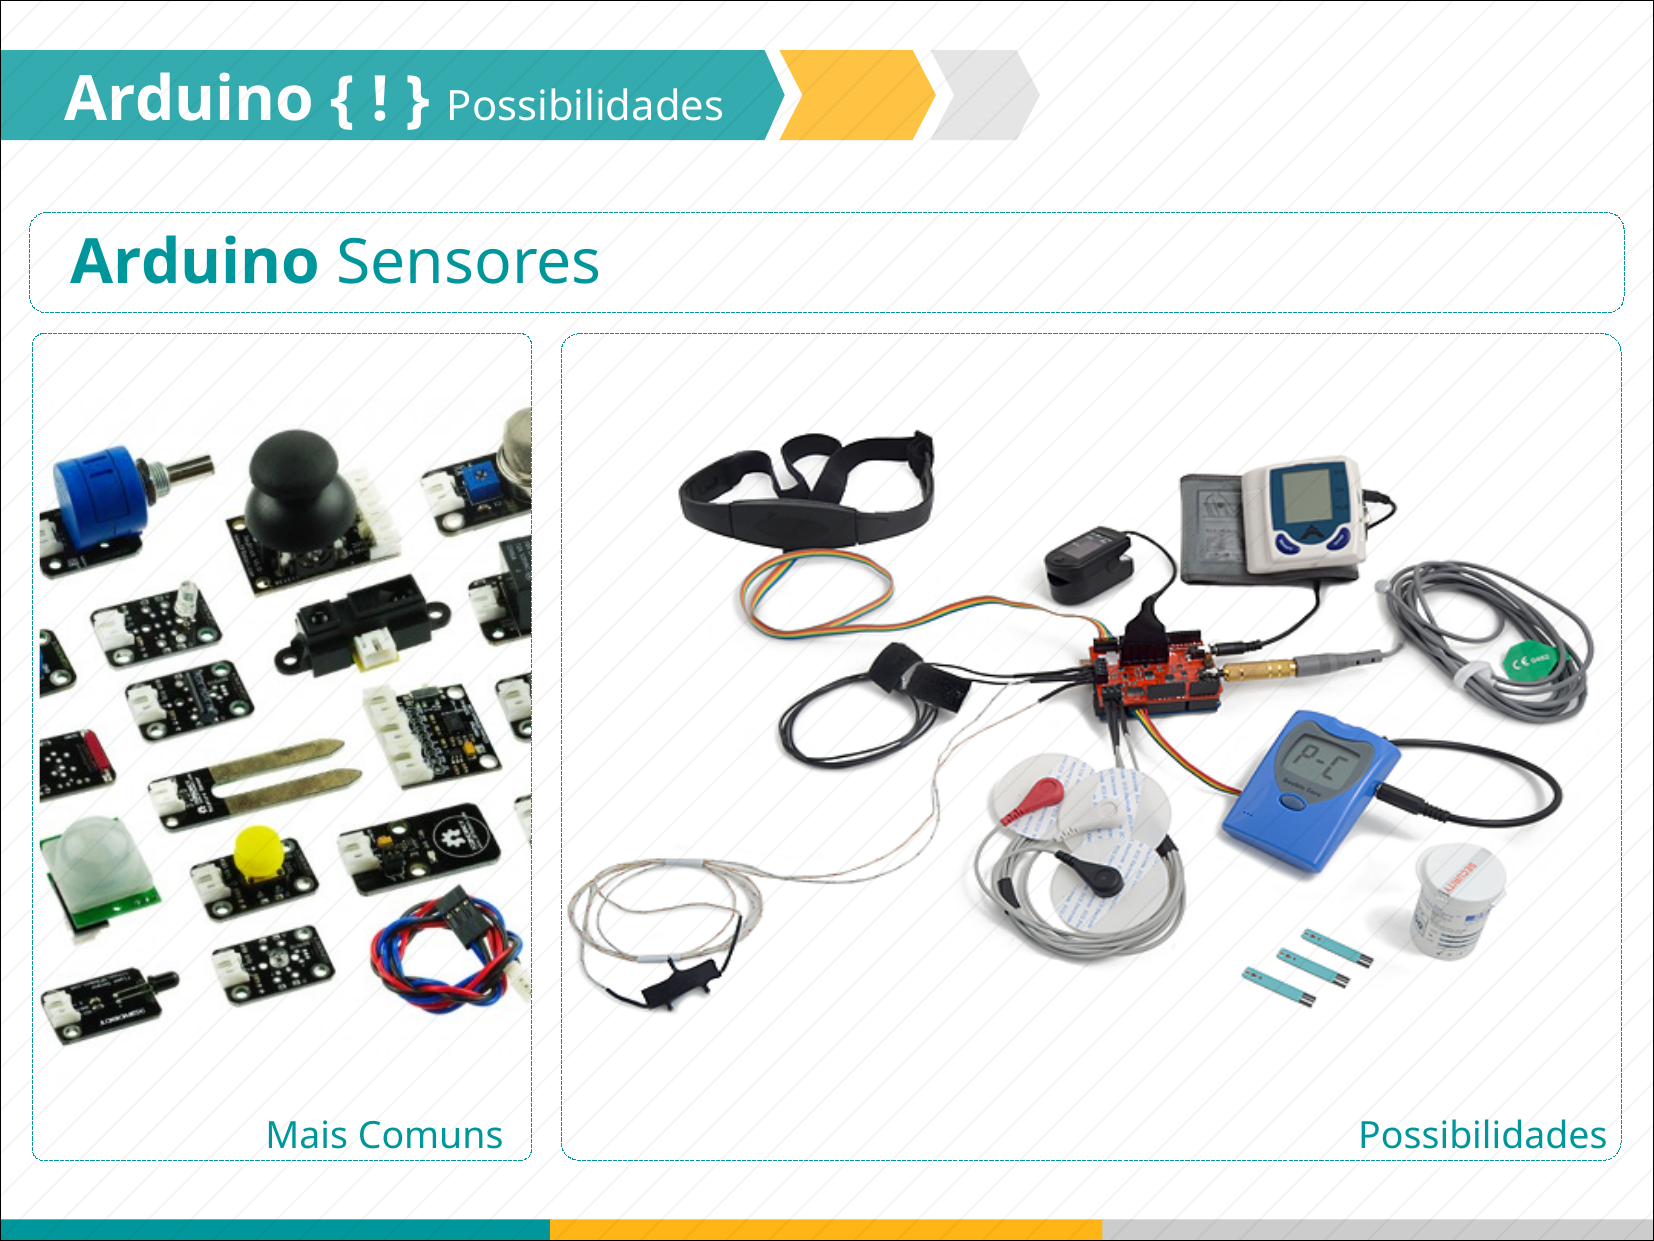

Arduino { ! } Possibilidades
Arduino Sensores
Mais Comuns
Possibilidades